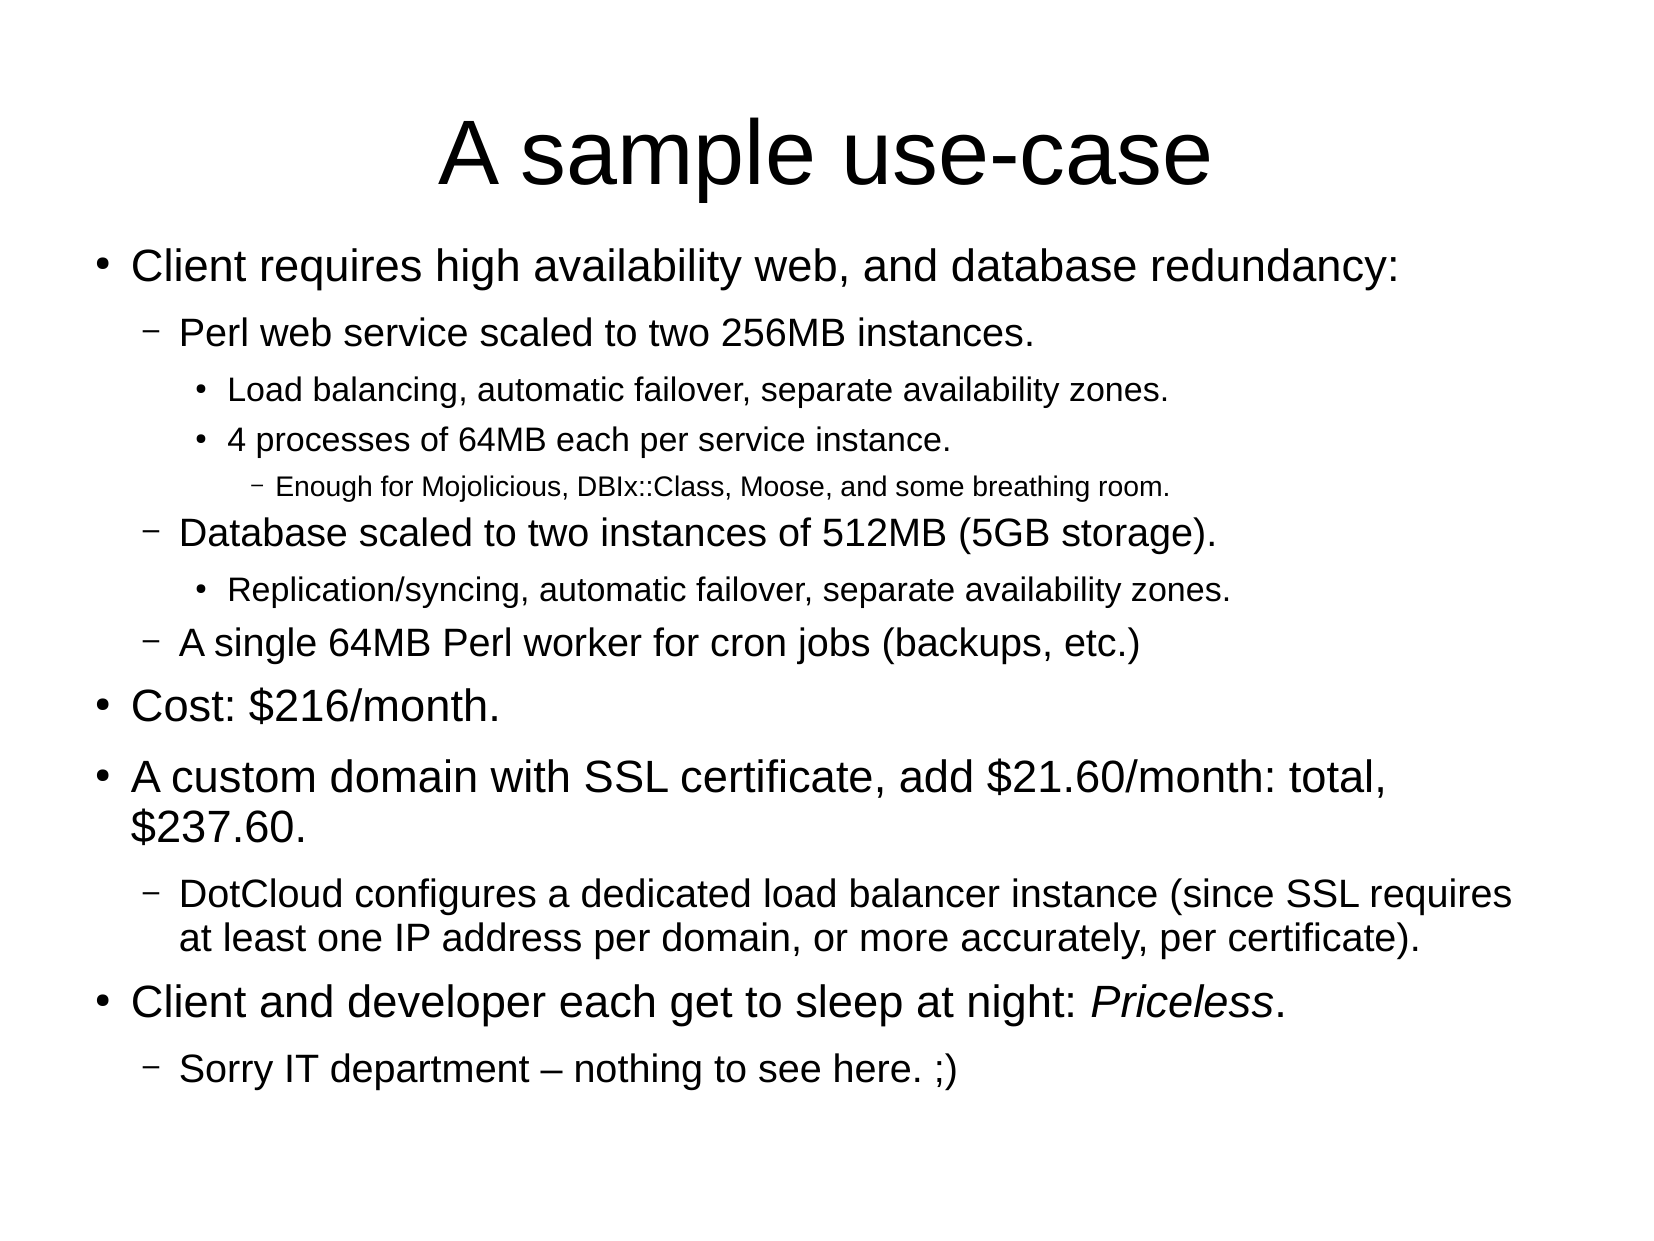

# A sample use-case
Client requires high availability web, and database redundancy:
Perl web service scaled to two 256MB instances.
Load balancing, automatic failover, separate availability zones.
4 processes of 64MB each per service instance.
Enough for Mojolicious, DBIx::Class, Moose, and some breathing room.
Database scaled to two instances of 512MB (5GB storage).
Replication/syncing, automatic failover, separate availability zones.
A single 64MB Perl worker for cron jobs (backups, etc.)
Cost: $216/month.
A custom domain with SSL certificate, add $21.60/month: total, $237.60.
DotCloud configures a dedicated load balancer instance (since SSL requires at least one IP address per domain, or more accurately, per certificate).
Client and developer each get to sleep at night: Priceless.
Sorry IT department – nothing to see here. ;)